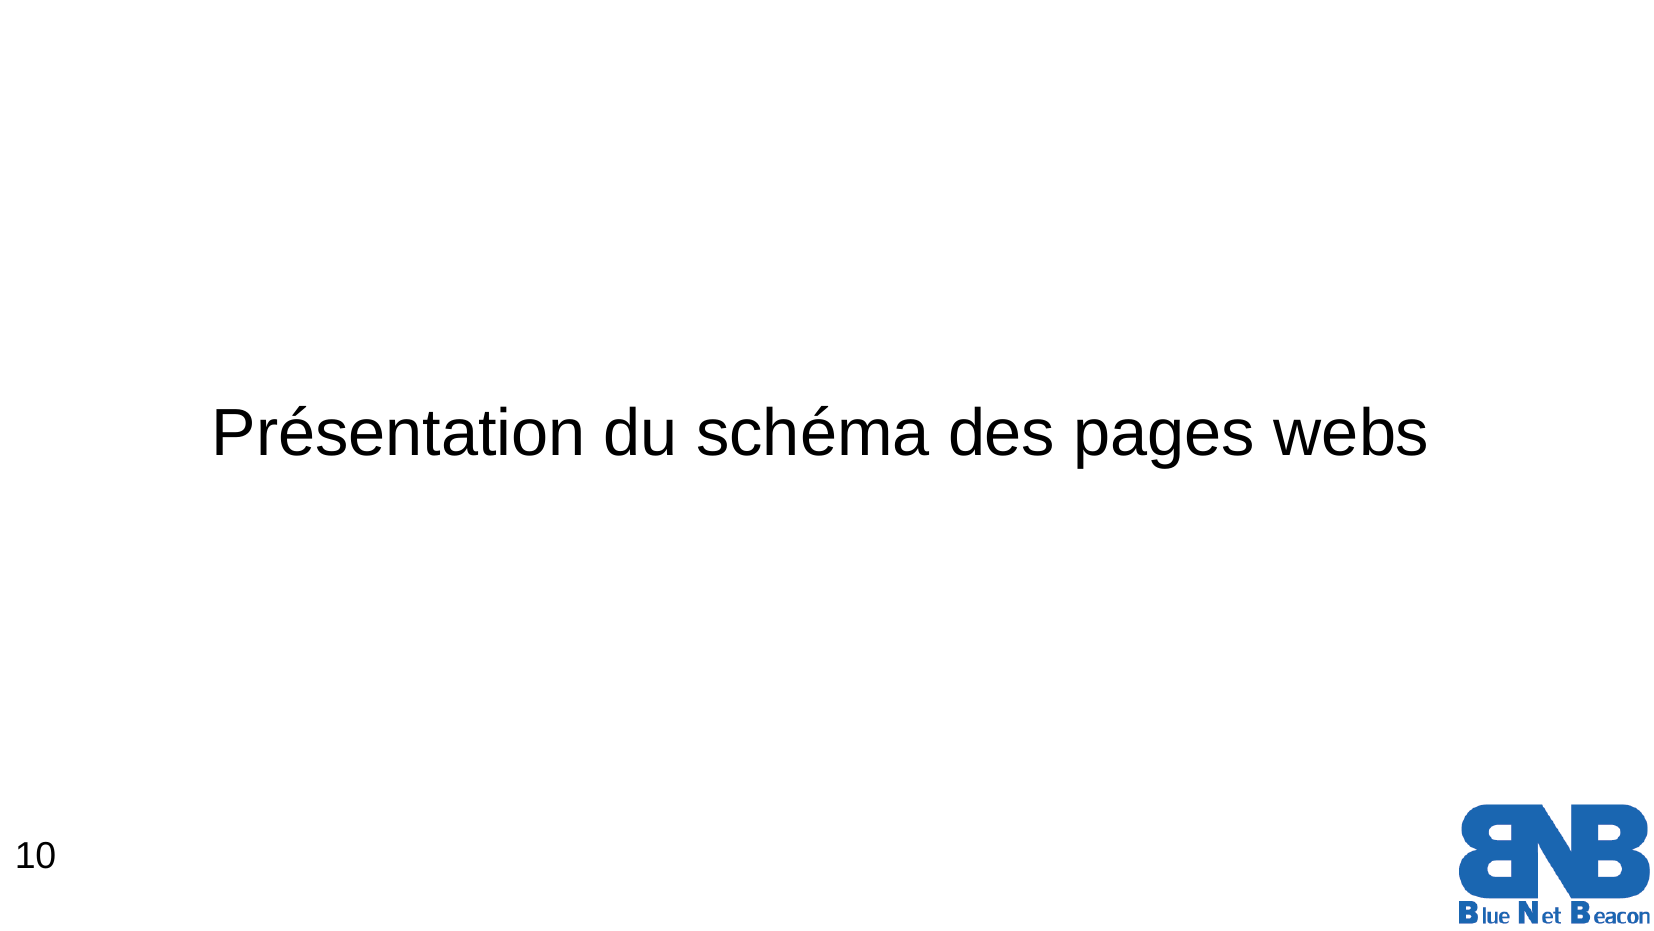

# Présentation du schéma des pages webs